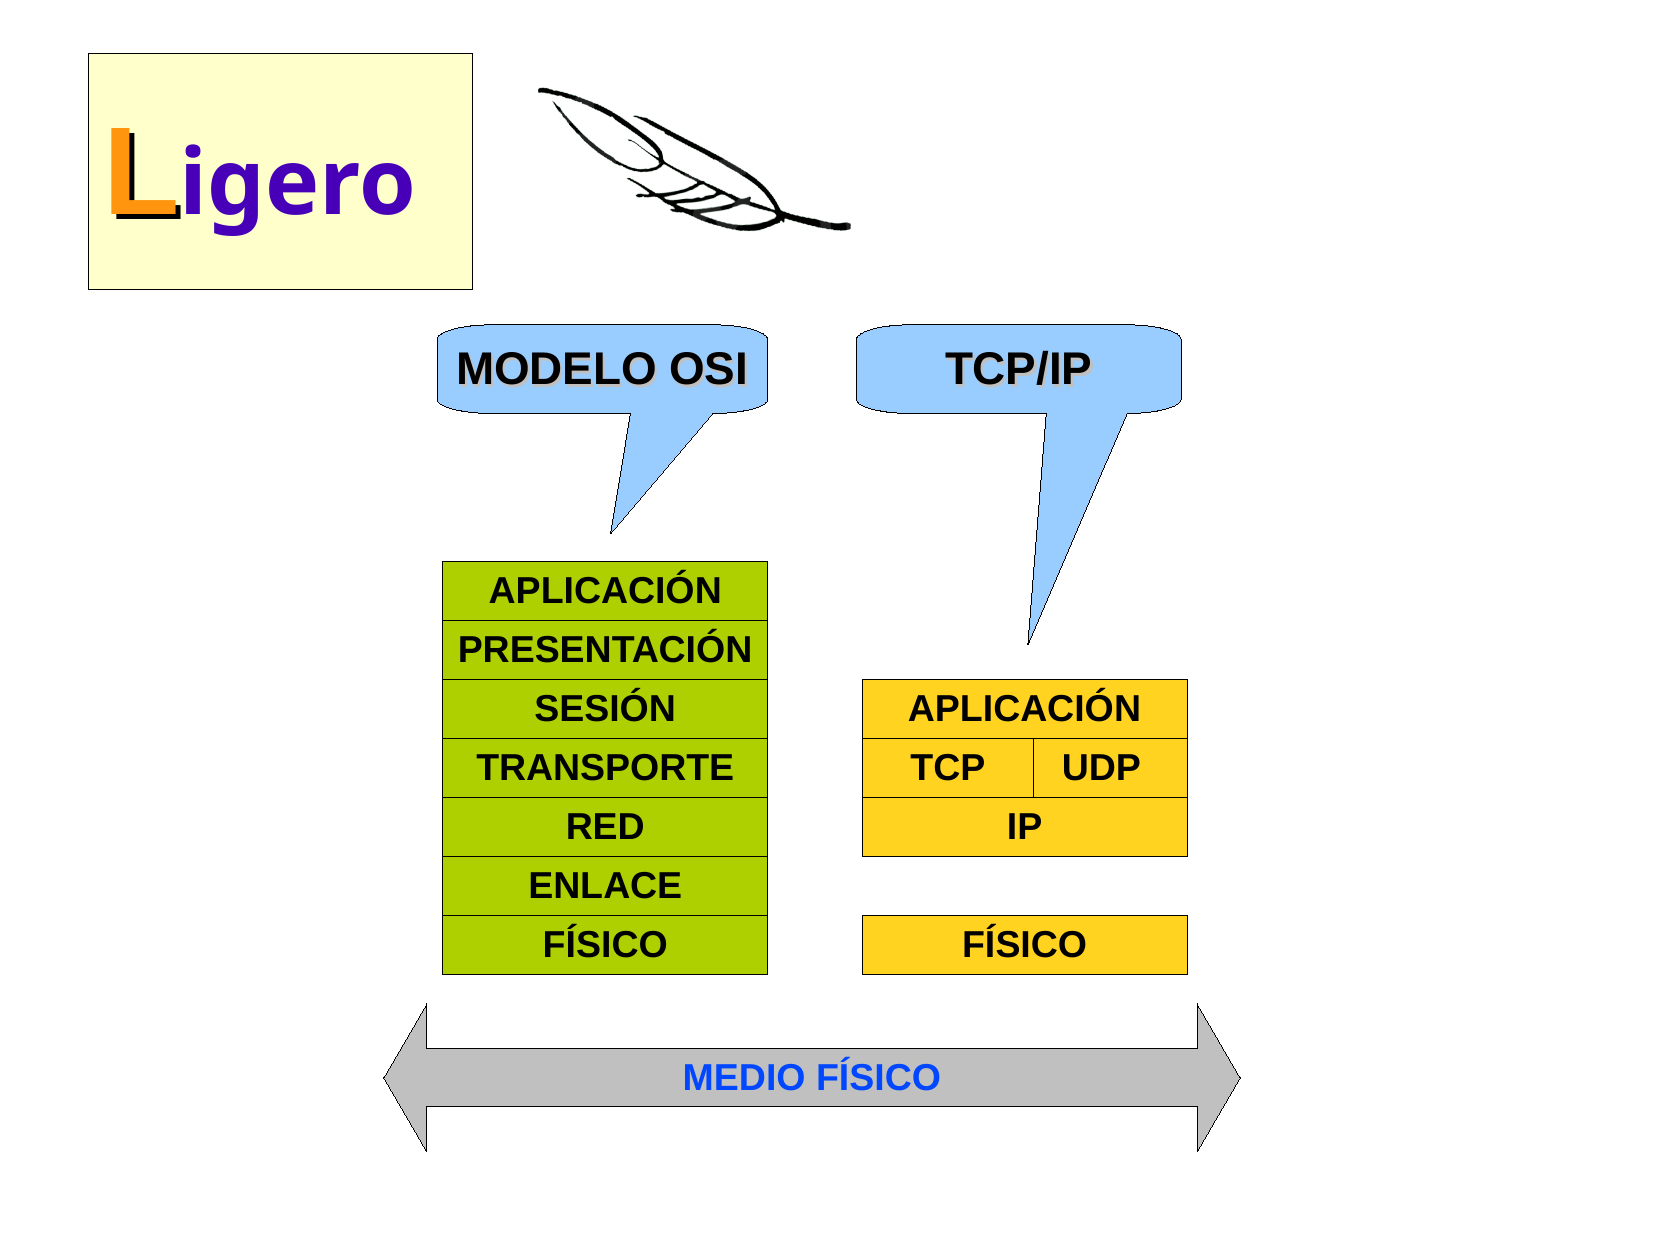

Ligero
MODELO OSI
TCP/IP
APLICACIÓN
PRESENTACIÓN
SESIÓN
APLICACIÓN
TRANSPORTE
TCP
UDP
RED
IP
ENLACE
FÍSICO
FÍSICO
MEDIO FÍSICO